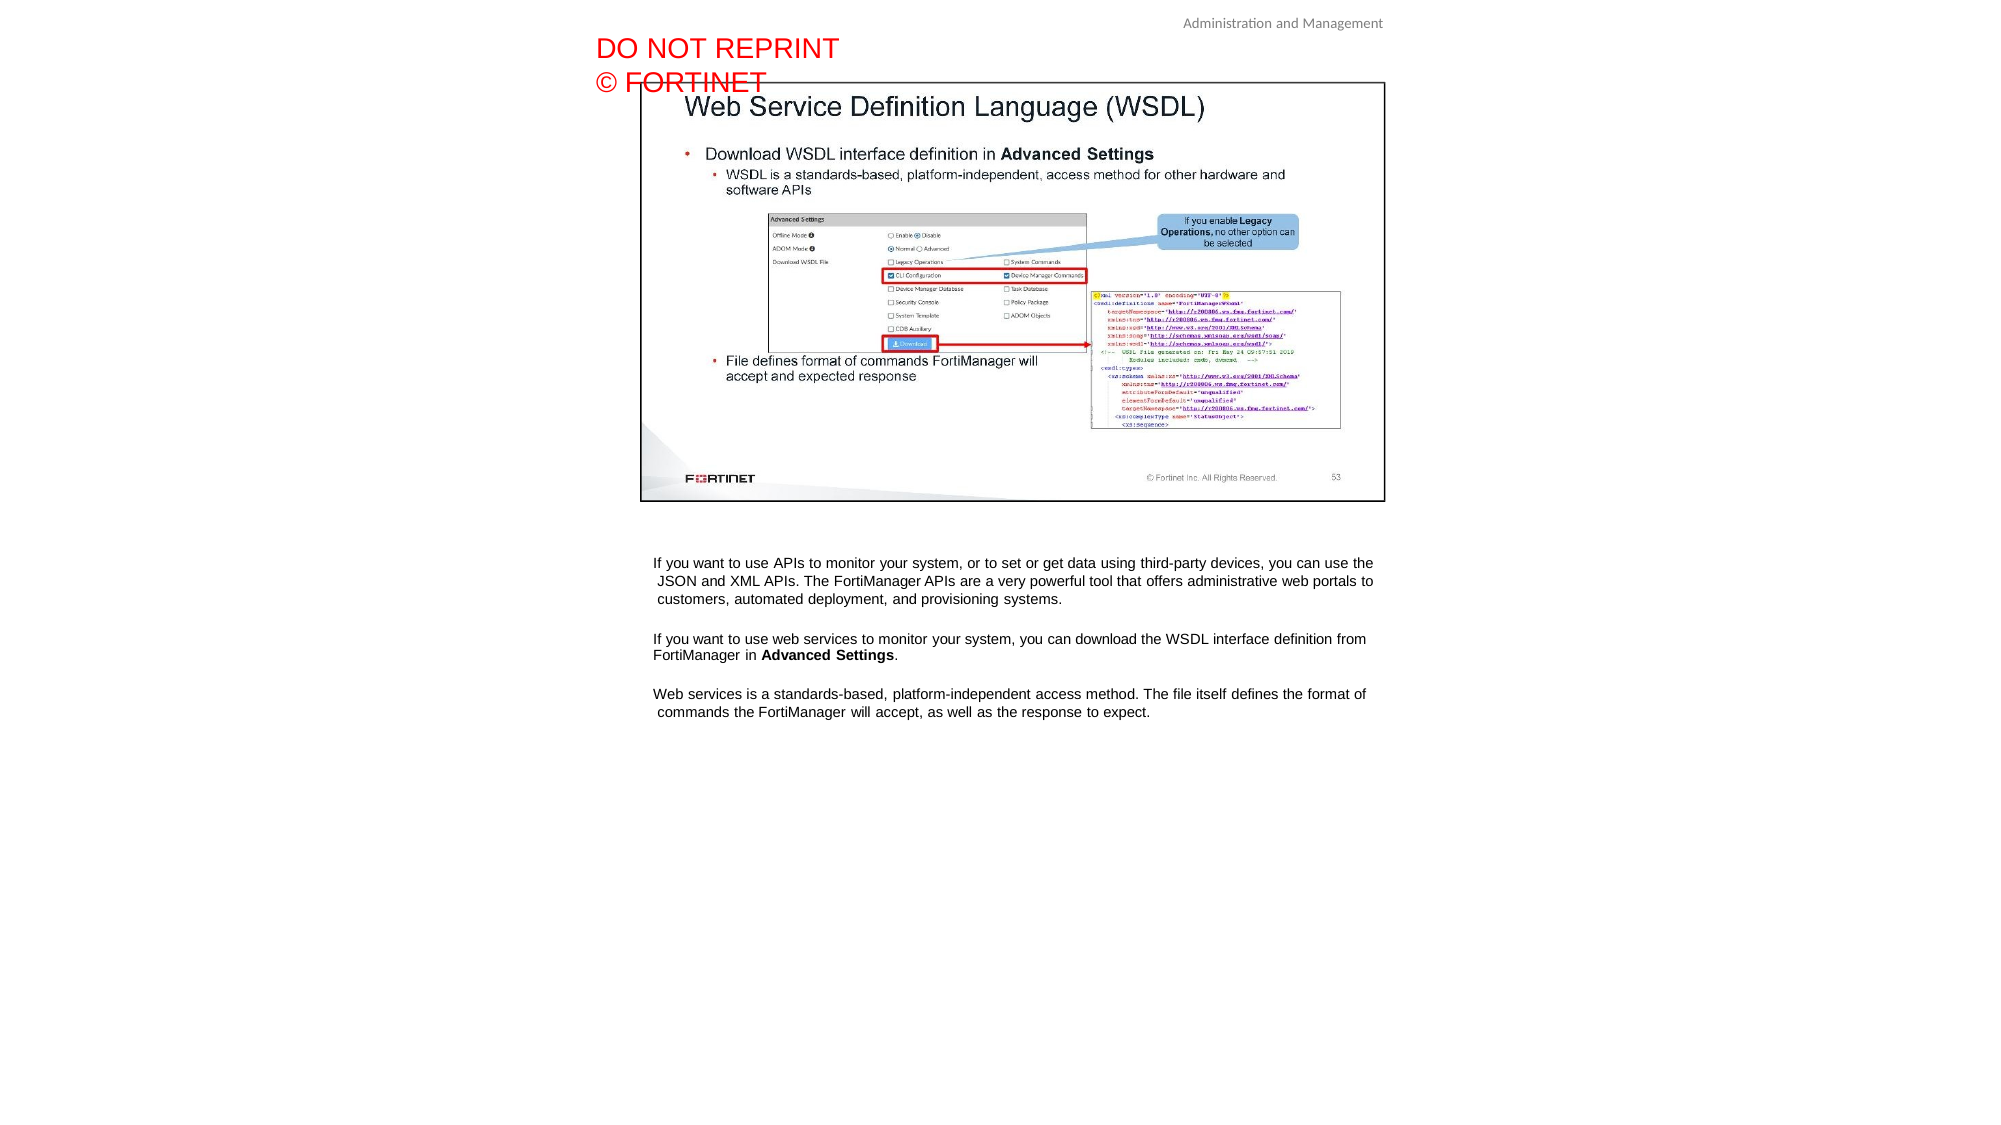

Administration and Management
DO NOT REPRINT
© FORTINET
If you want to use APIs to monitor your system, or to set or get data using third-party devices, you can use the JSON and XML APIs. The FortiManager APIs are a very powerful tool that offers administrative web portals to customers, automated deployment, and provisioning systems.
If you want to use web services to monitor your system, you can download the WSDL interface definition from FortiManager in Advanced Settings.
Web services is a standards-based, platform-independent access method. The file itself defines the format of commands the FortiManager will accept, as well as the response to expect.
FortiManager 6.2 Study Guide
1